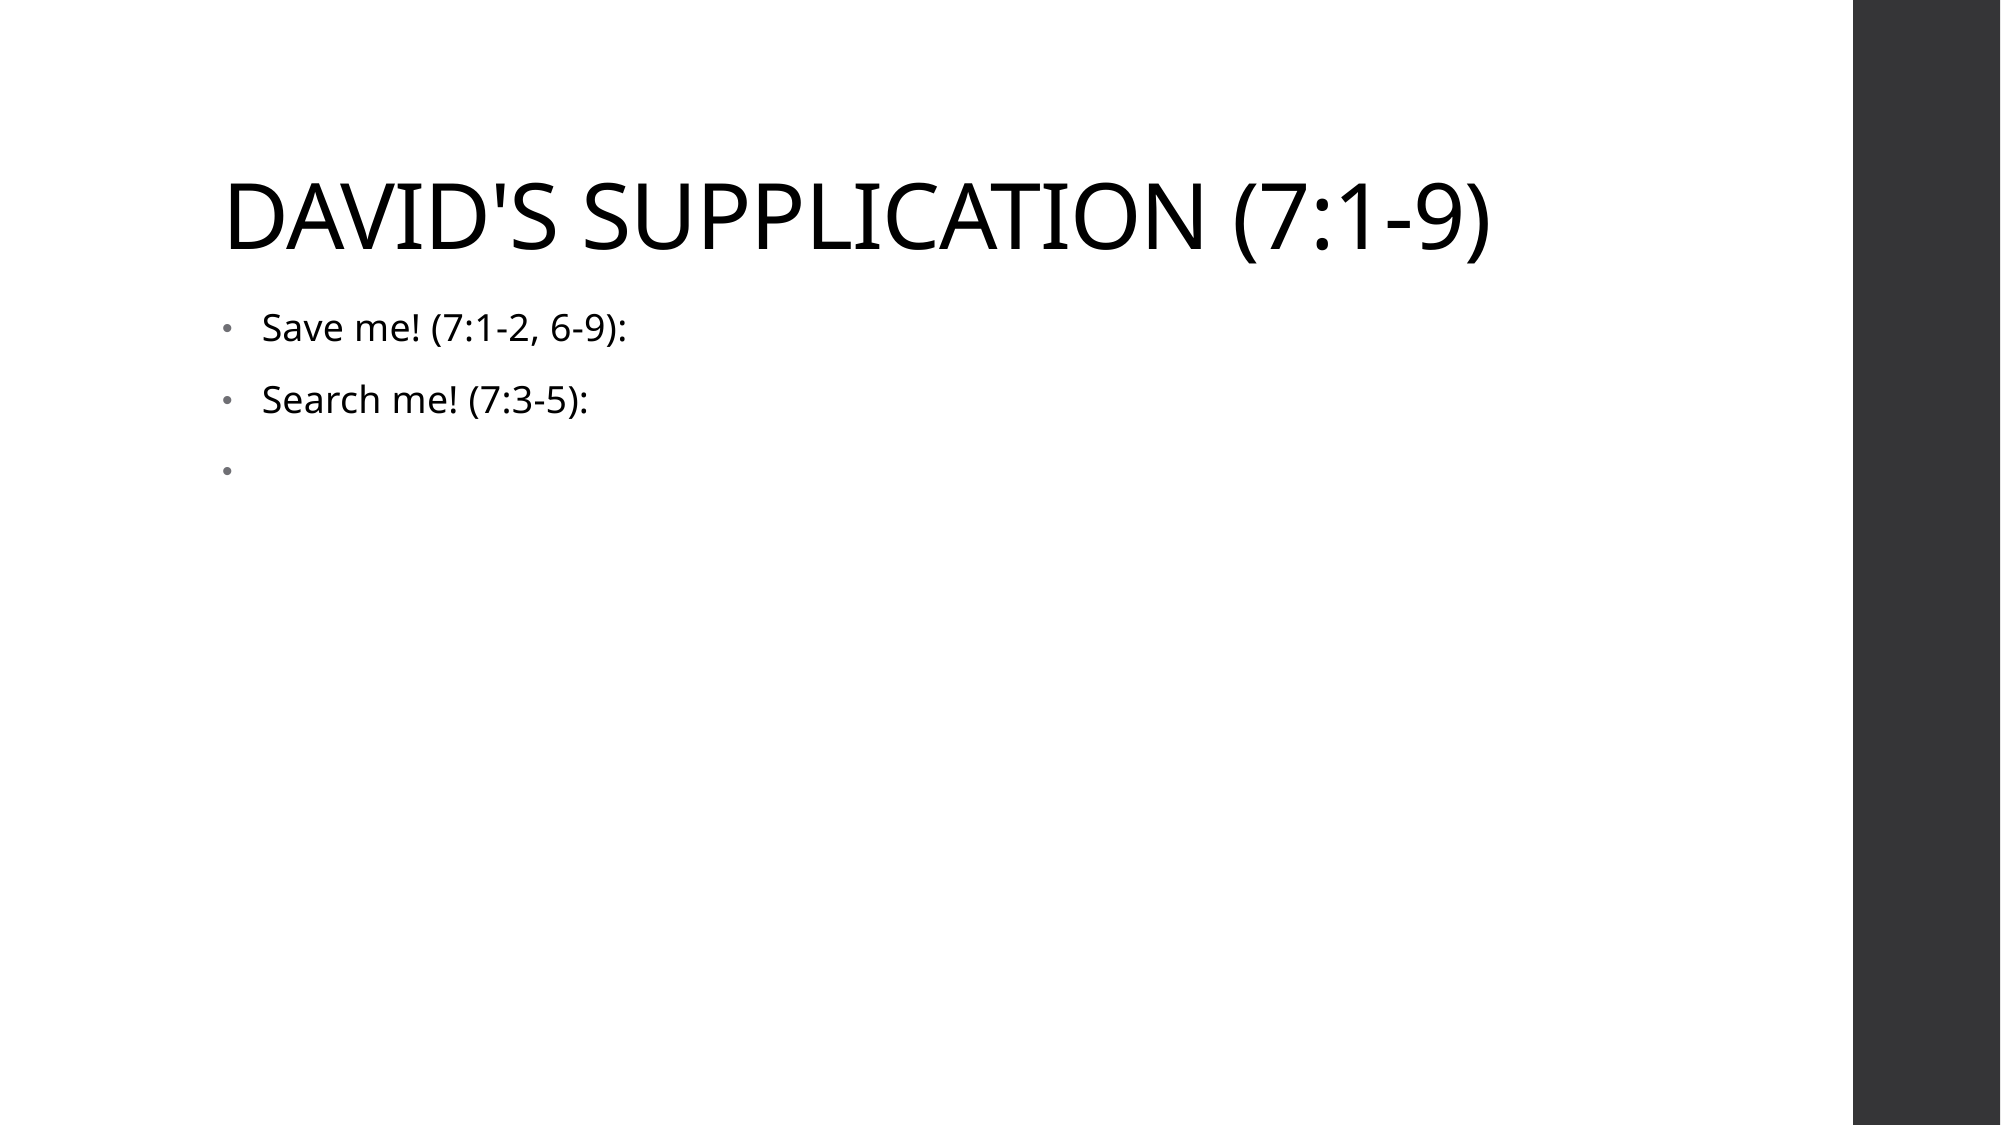

# DAVID'S SUPPLICATION (7:1-9)
 Save me! (7:1-2, 6-9):
 Search me! (7:3-5):